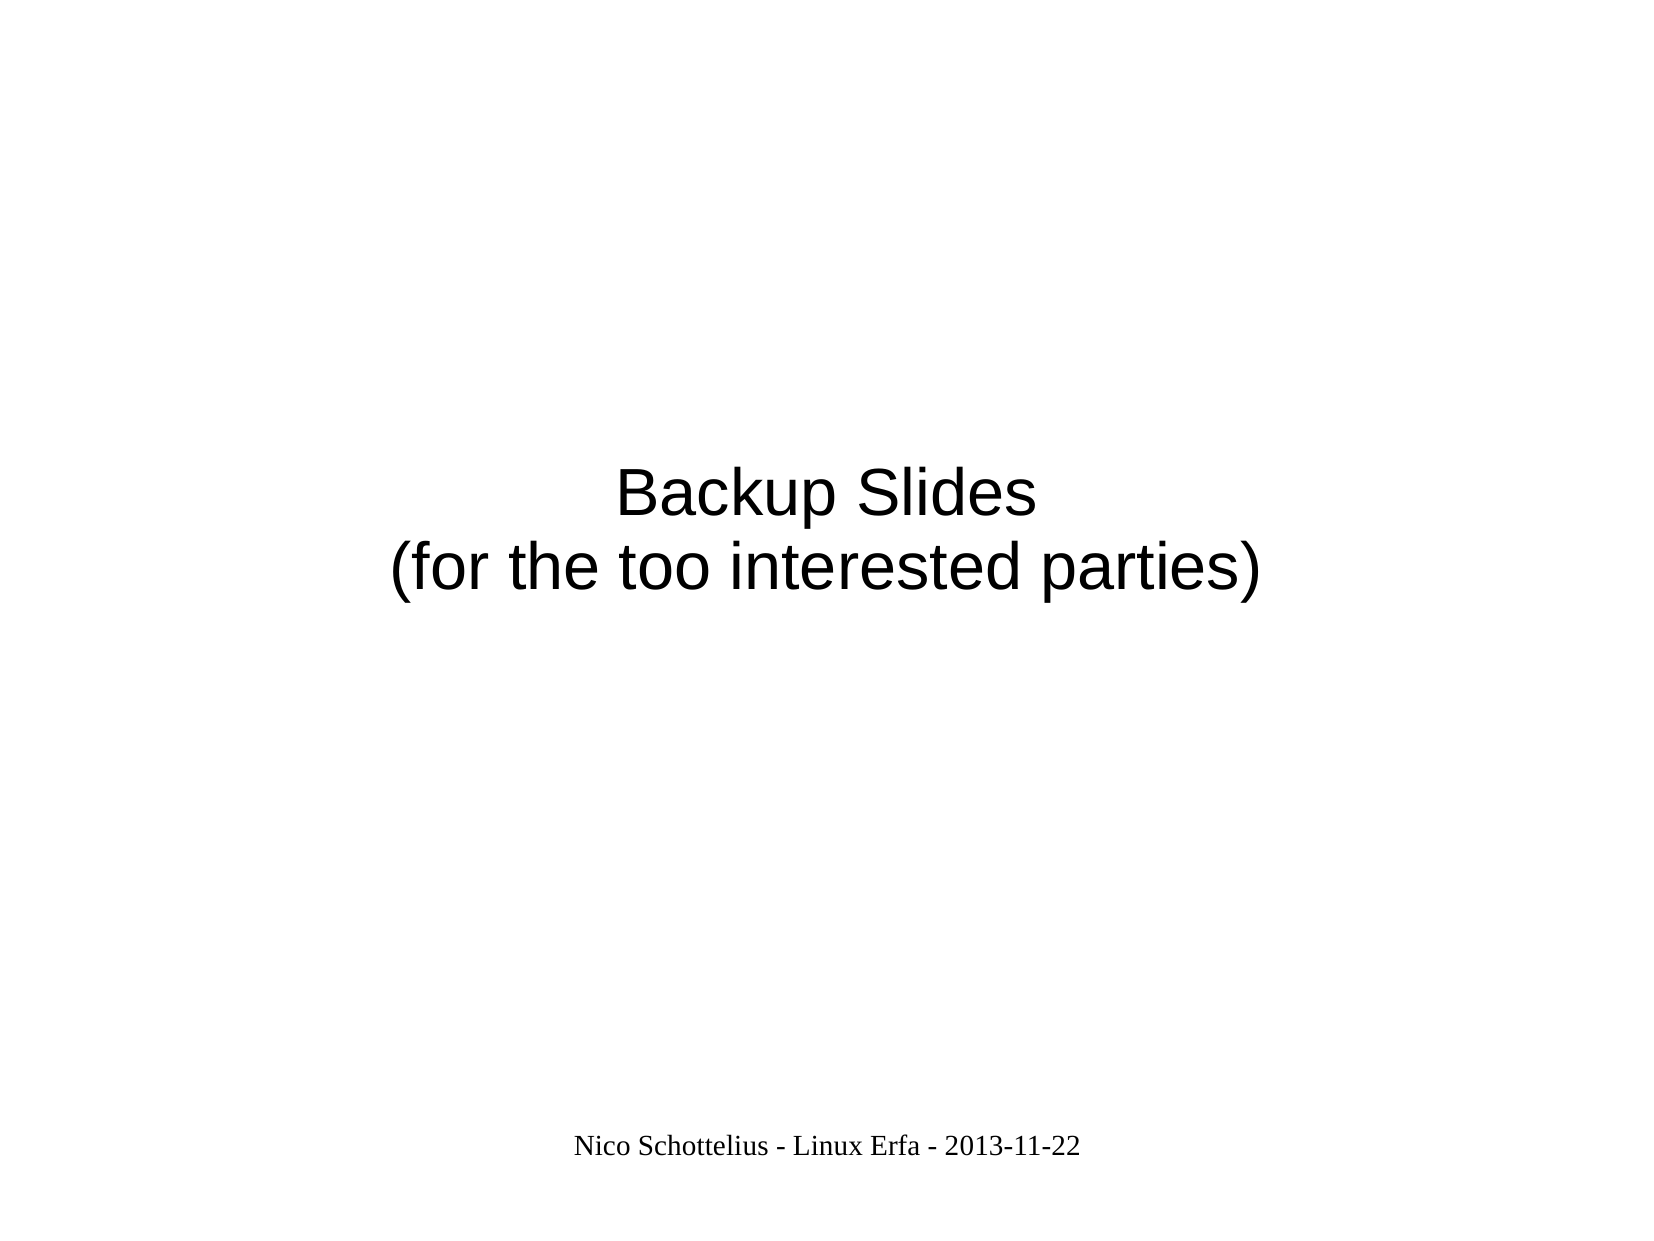

# Backup Slides
(for the too interested parties)
Nico Schottelius - Linux Erfa - 2013-11-22